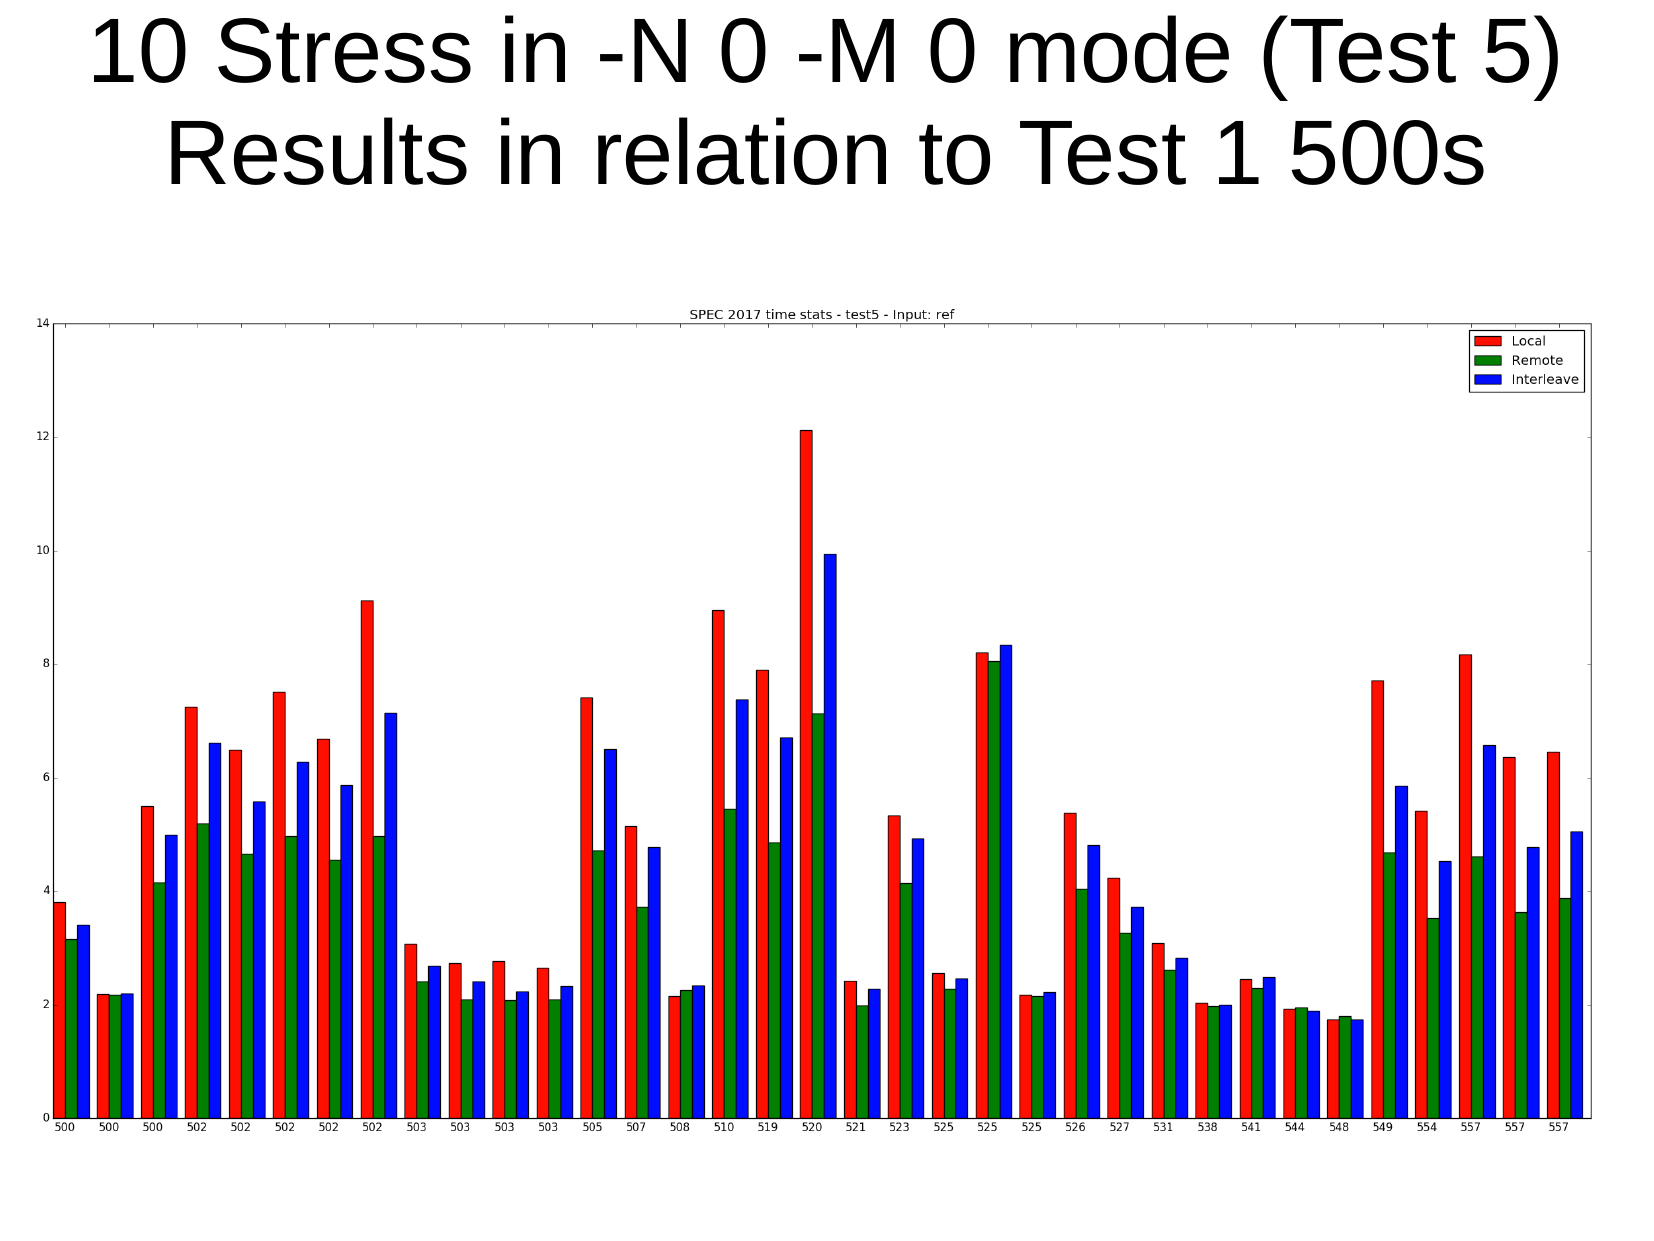

# 10 Stress in -N 0 -M 0 mode (Test 5) Results in relation to Test 1 500s